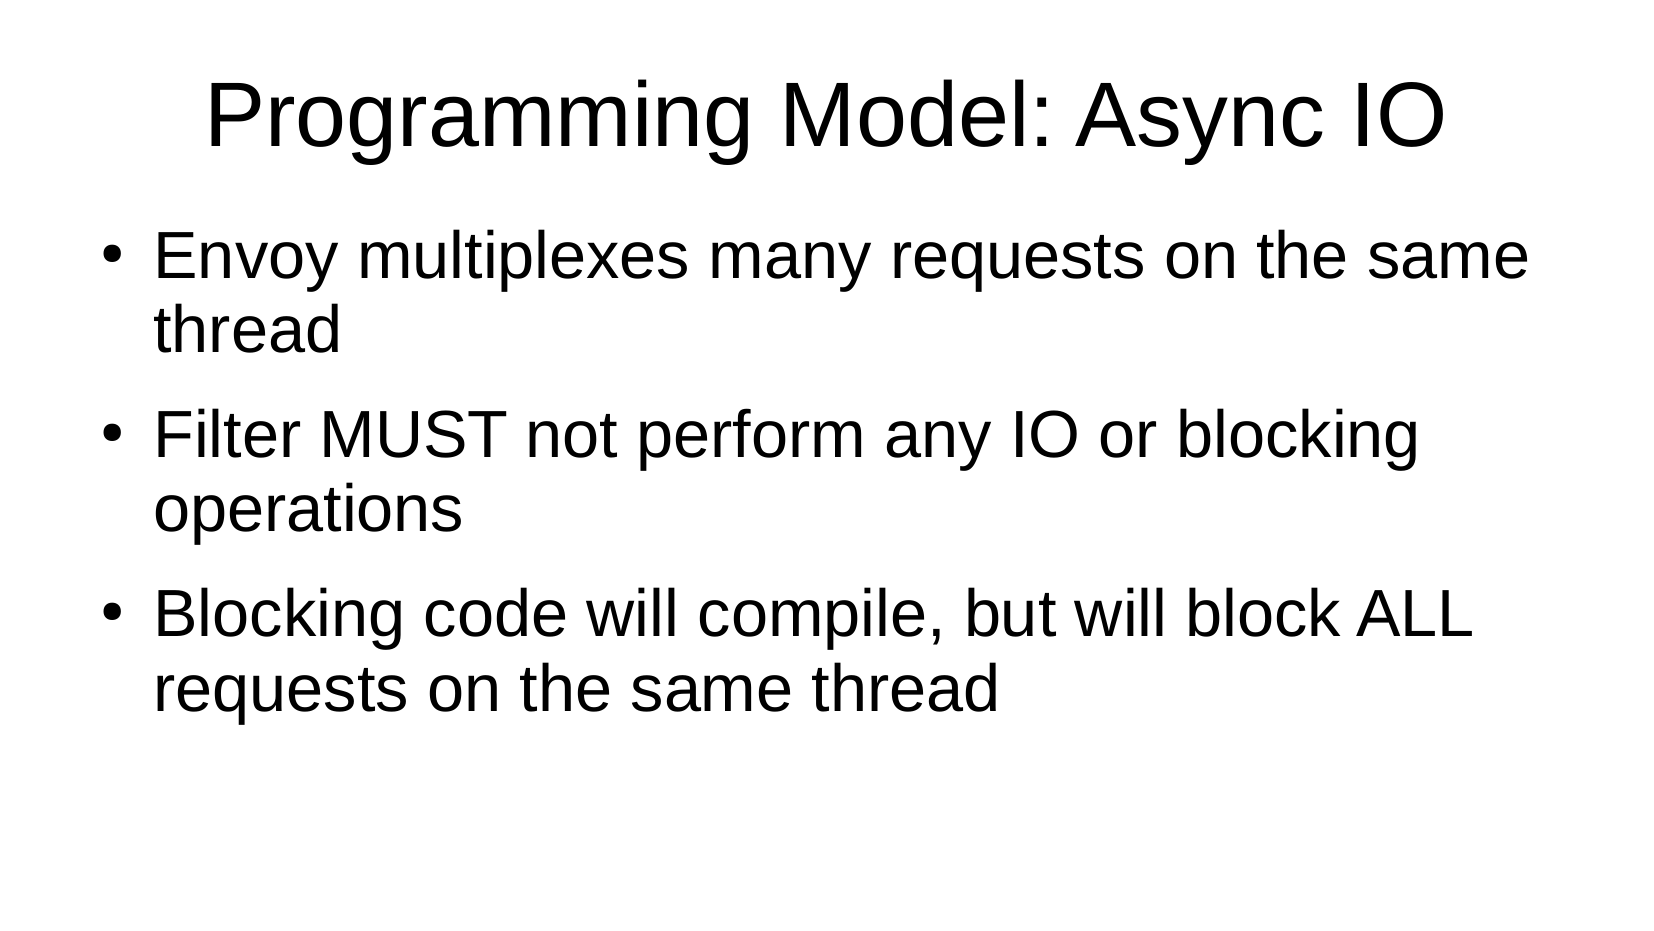

# Programming Model: Async IO
Envoy multiplexes many requests on the same thread
Filter MUST not perform any IO or blocking operations
Blocking code will compile, but will block ALL requests on the same thread